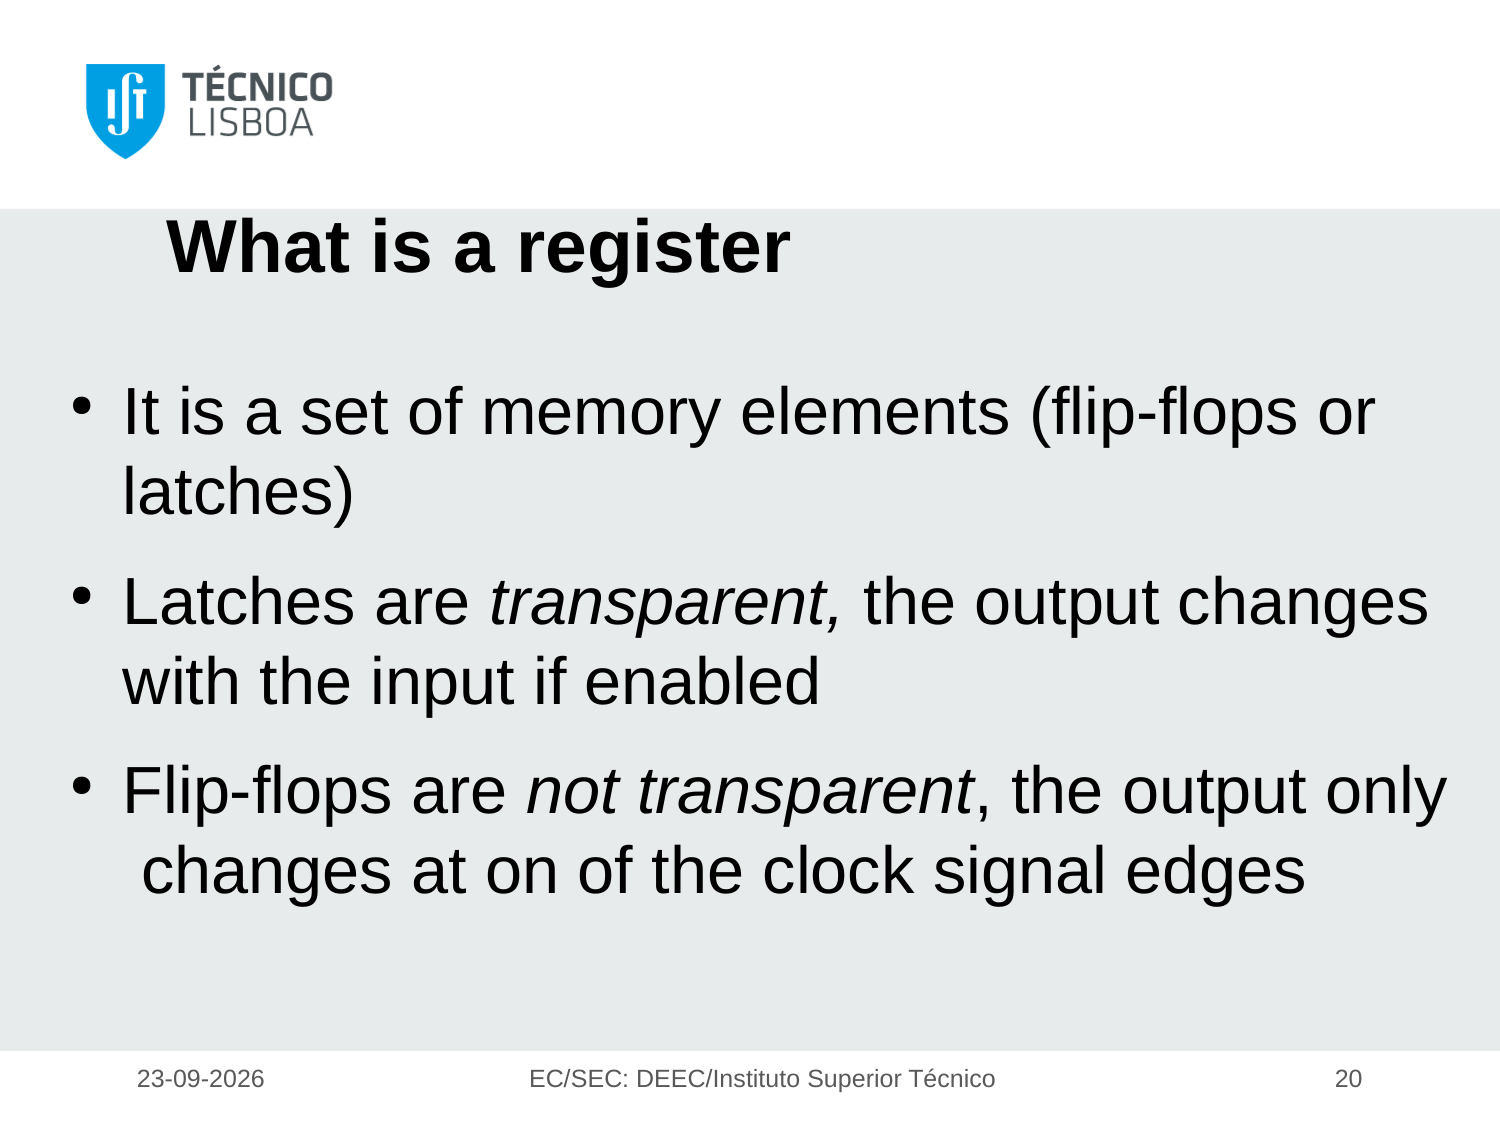

# What is a register
It is a set of memory elements (flip-flops or latches)
Latches are transparent, the output changes with the input if enabled
Flip-flops are not transparent, the output only changes at on of the clock signal edges
EC/SEC: DEEC/Instituto Superior Técnico